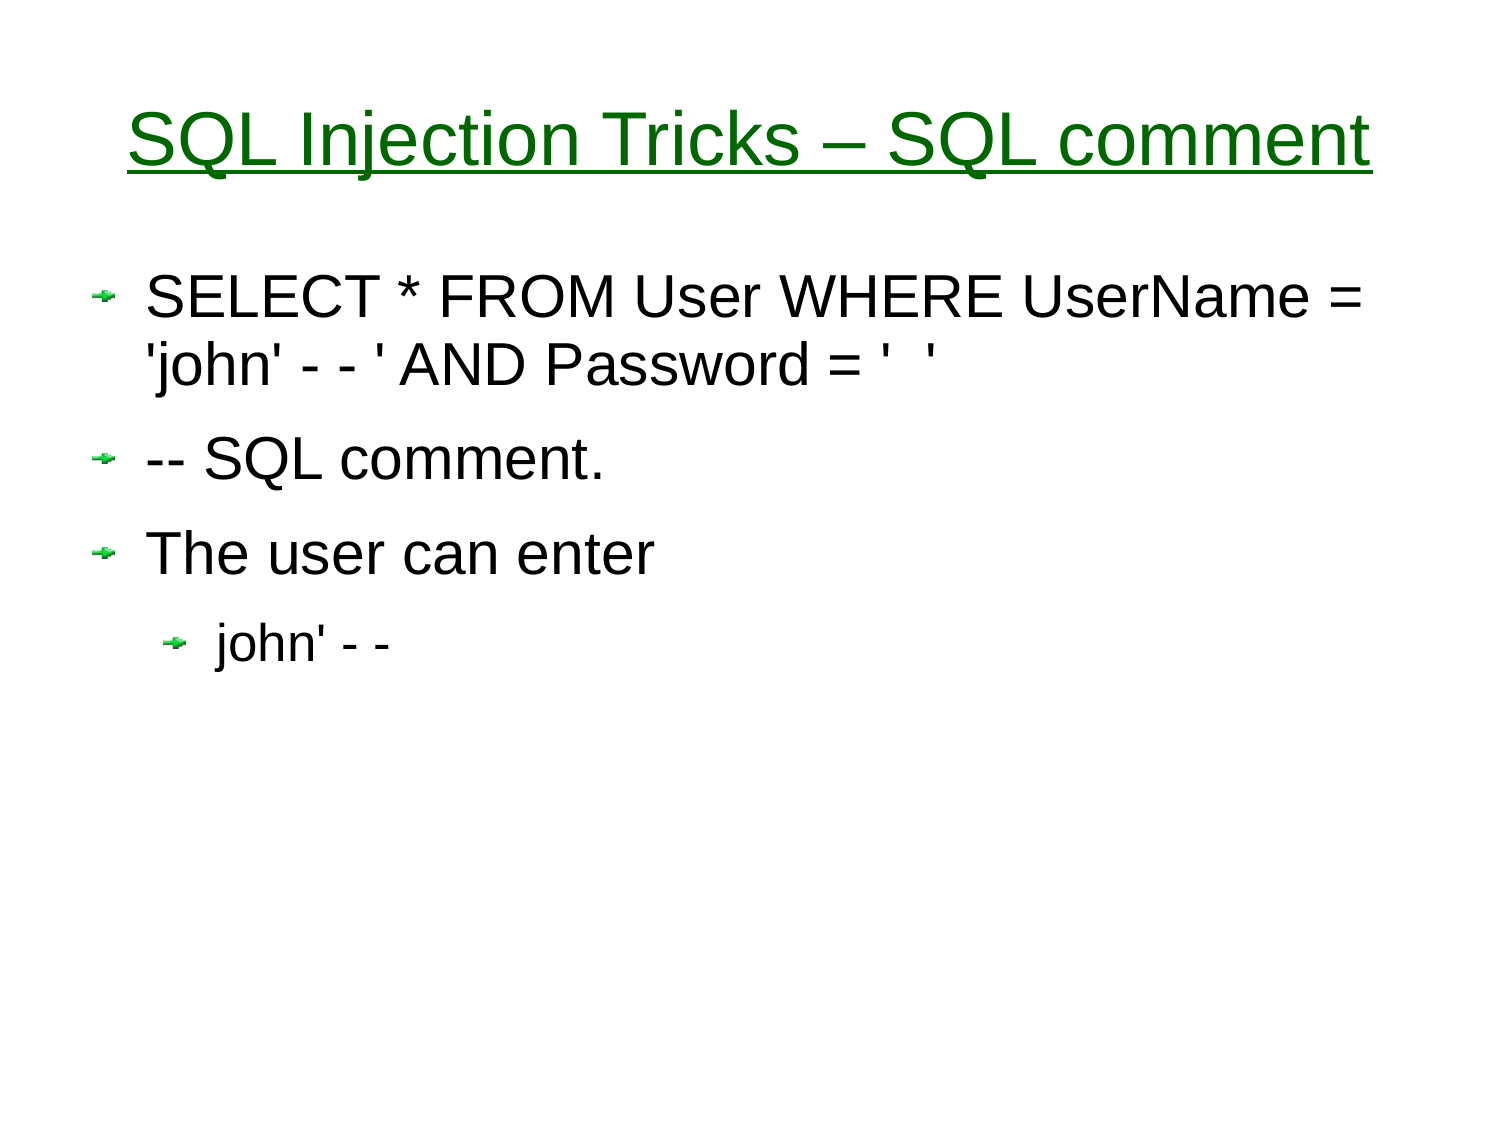

# SQL Injection Tricks – SQL comment
SELECT * FROM User WHERE UserName = 'john' - - ' AND Password = ' '
-- SQL comment.
The user can enter
john' - -